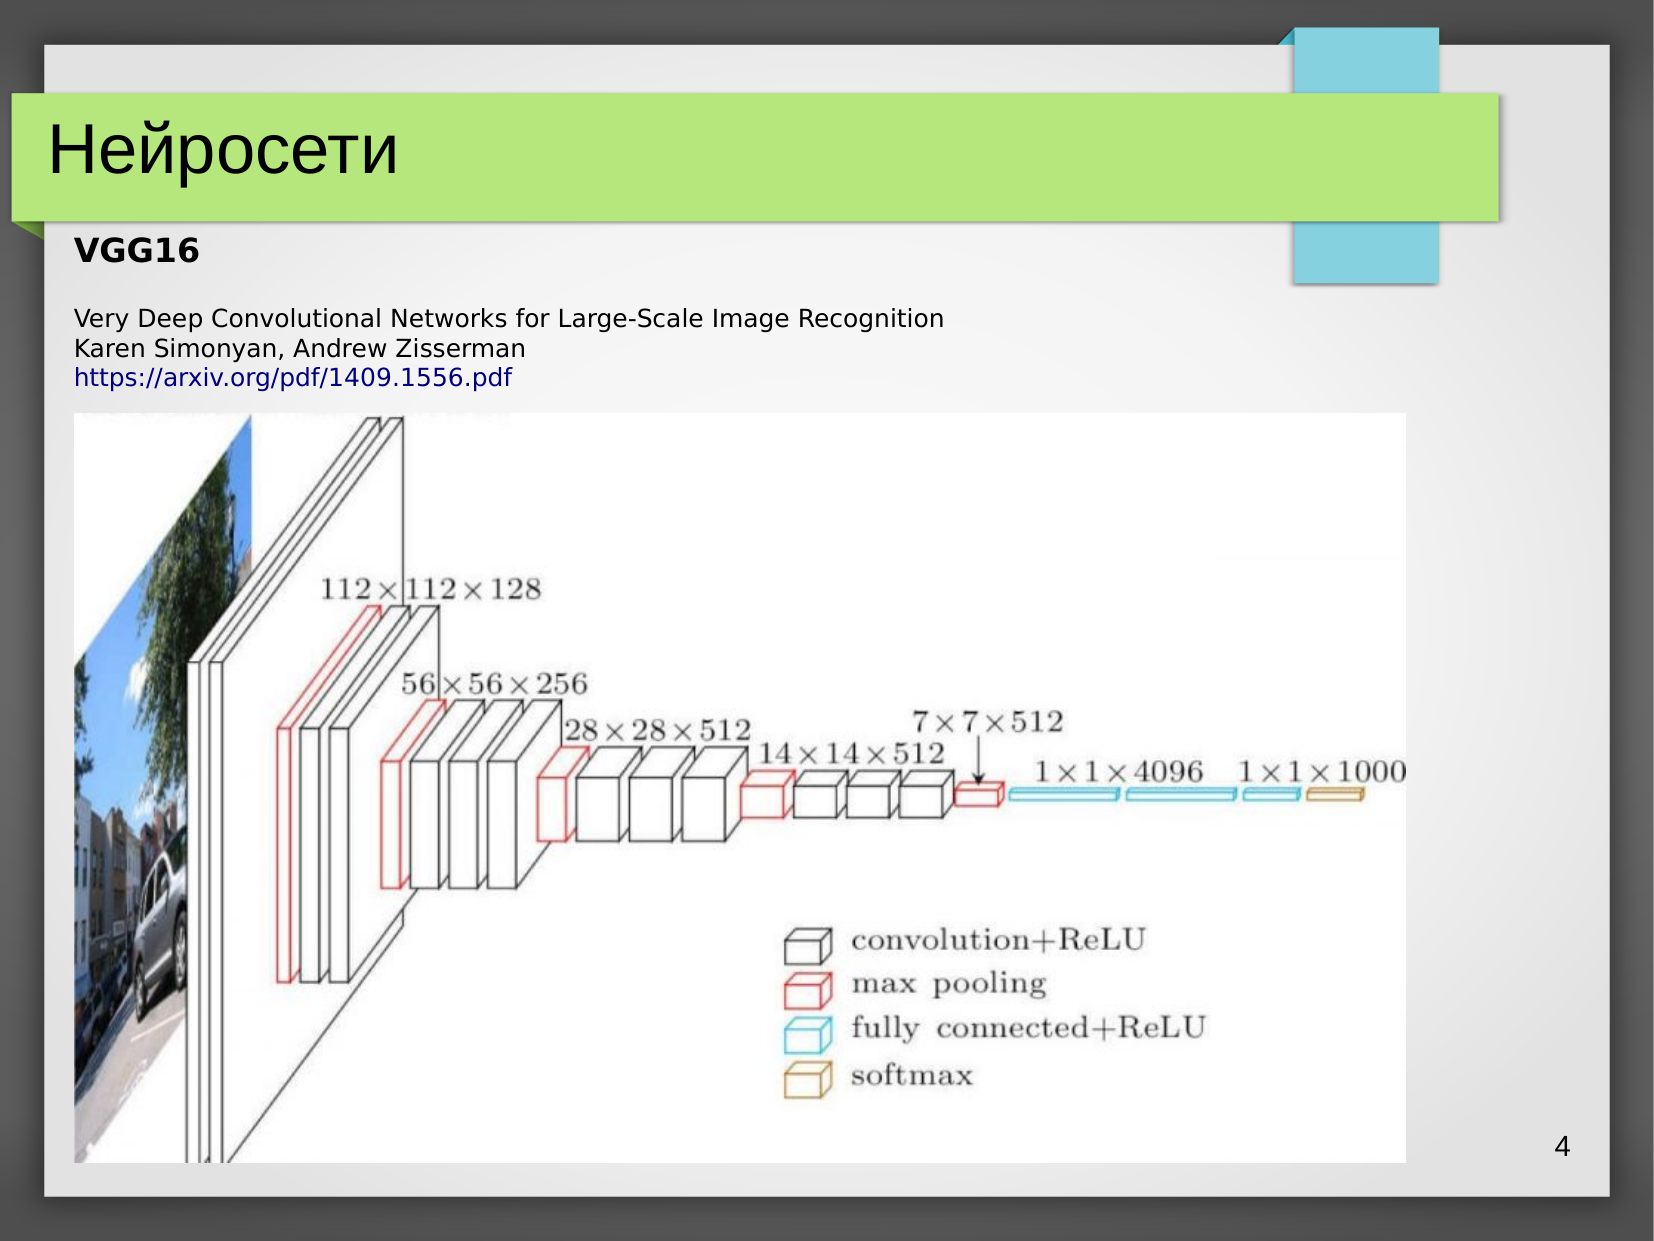

# Нейросети
VGG16
Very Deep Convolutional Networks for Large-Scale Image Recognition
Karen Simonyan, Andrew Zisserman
https://arxiv.org/pdf/1409.1556.pdf
4